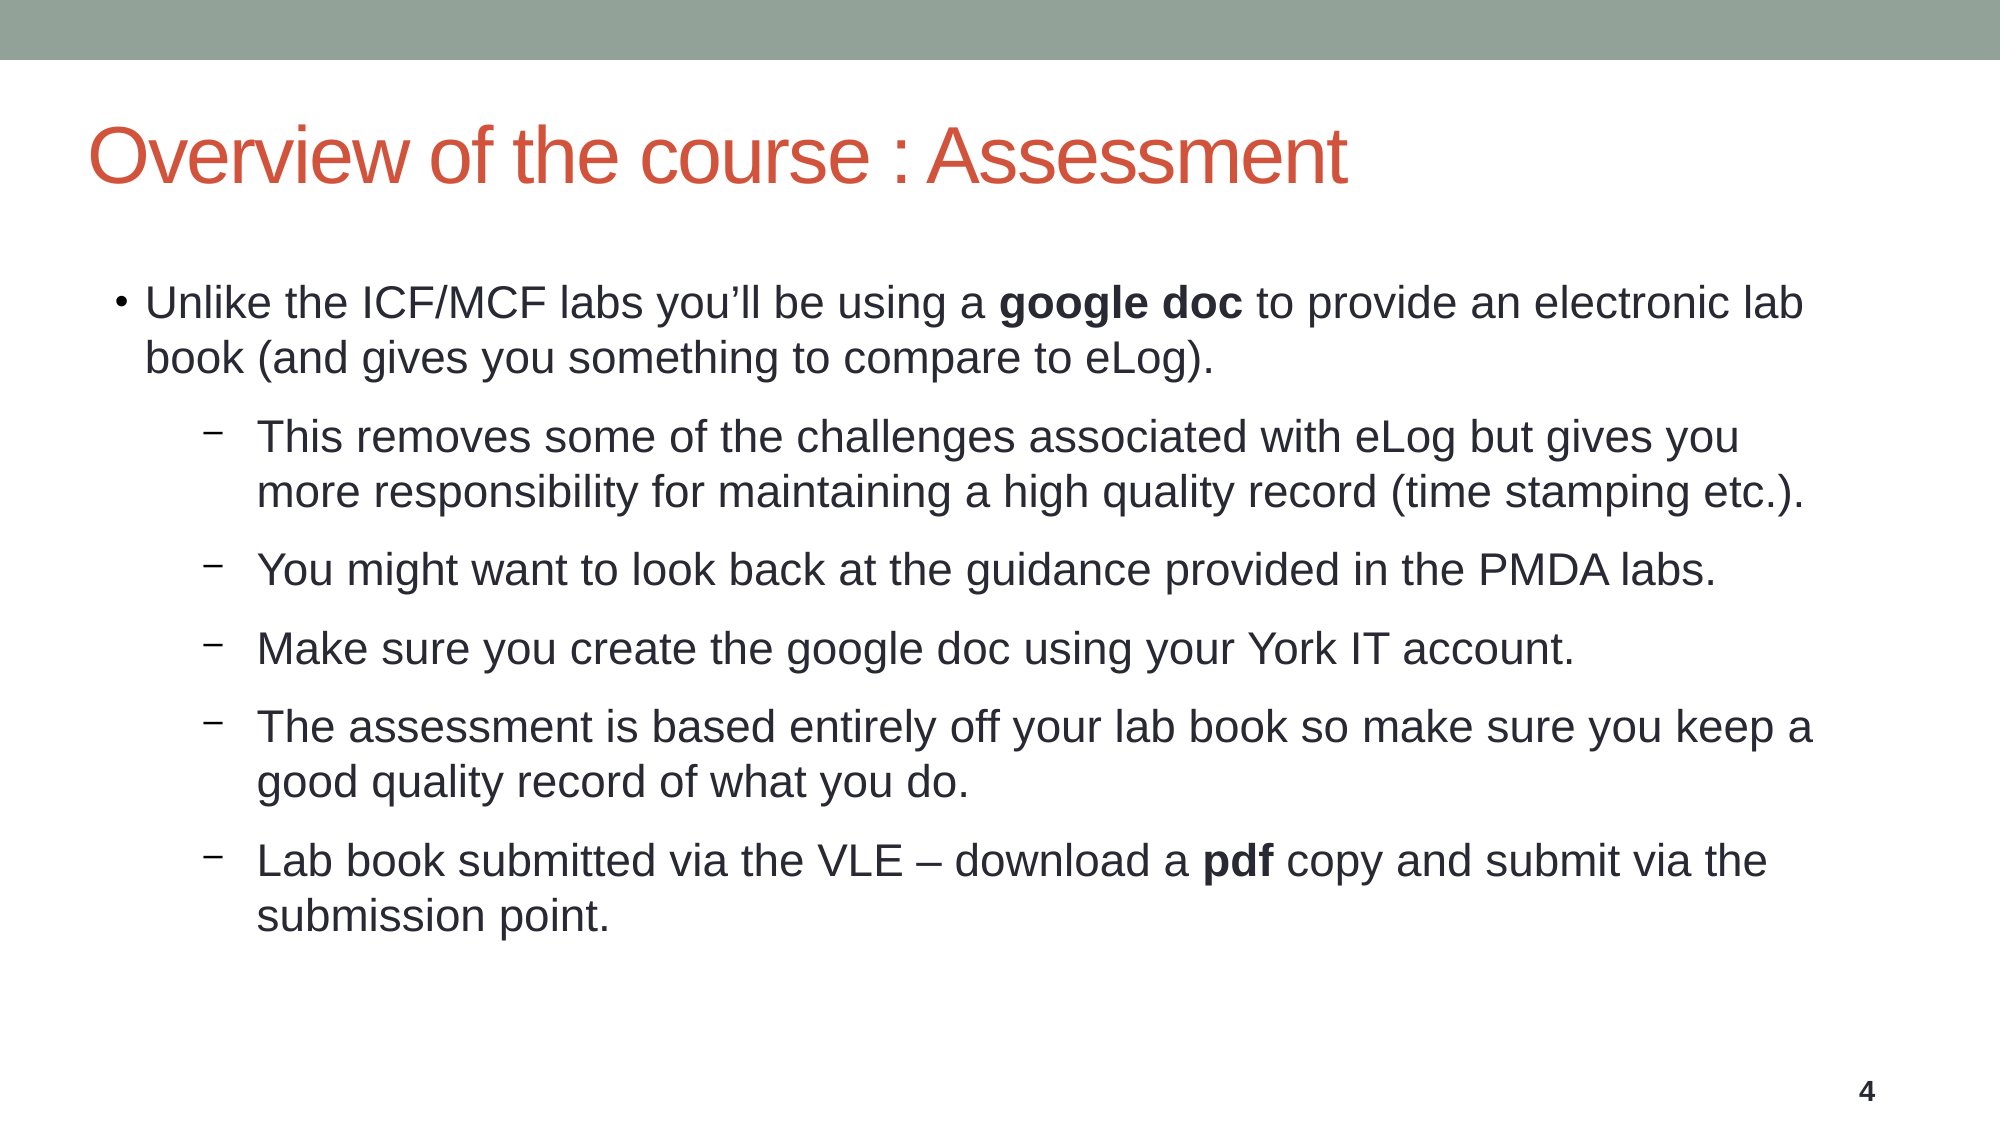

# Overview of the course : Assessment
Unlike the ICF/MCF labs you’ll be using a google doc to provide an electronic lab book (and gives you something to compare to eLog).
This removes some of the challenges associated with eLog but gives you more responsibility for maintaining a high quality record (time stamping etc.).
You might want to look back at the guidance provided in the PMDA labs.
Make sure you create the google doc using your York IT account.
The assessment is based entirely off your lab book so make sure you keep a good quality record of what you do.
Lab book submitted via the VLE – download a pdf copy and submit via the submission point.